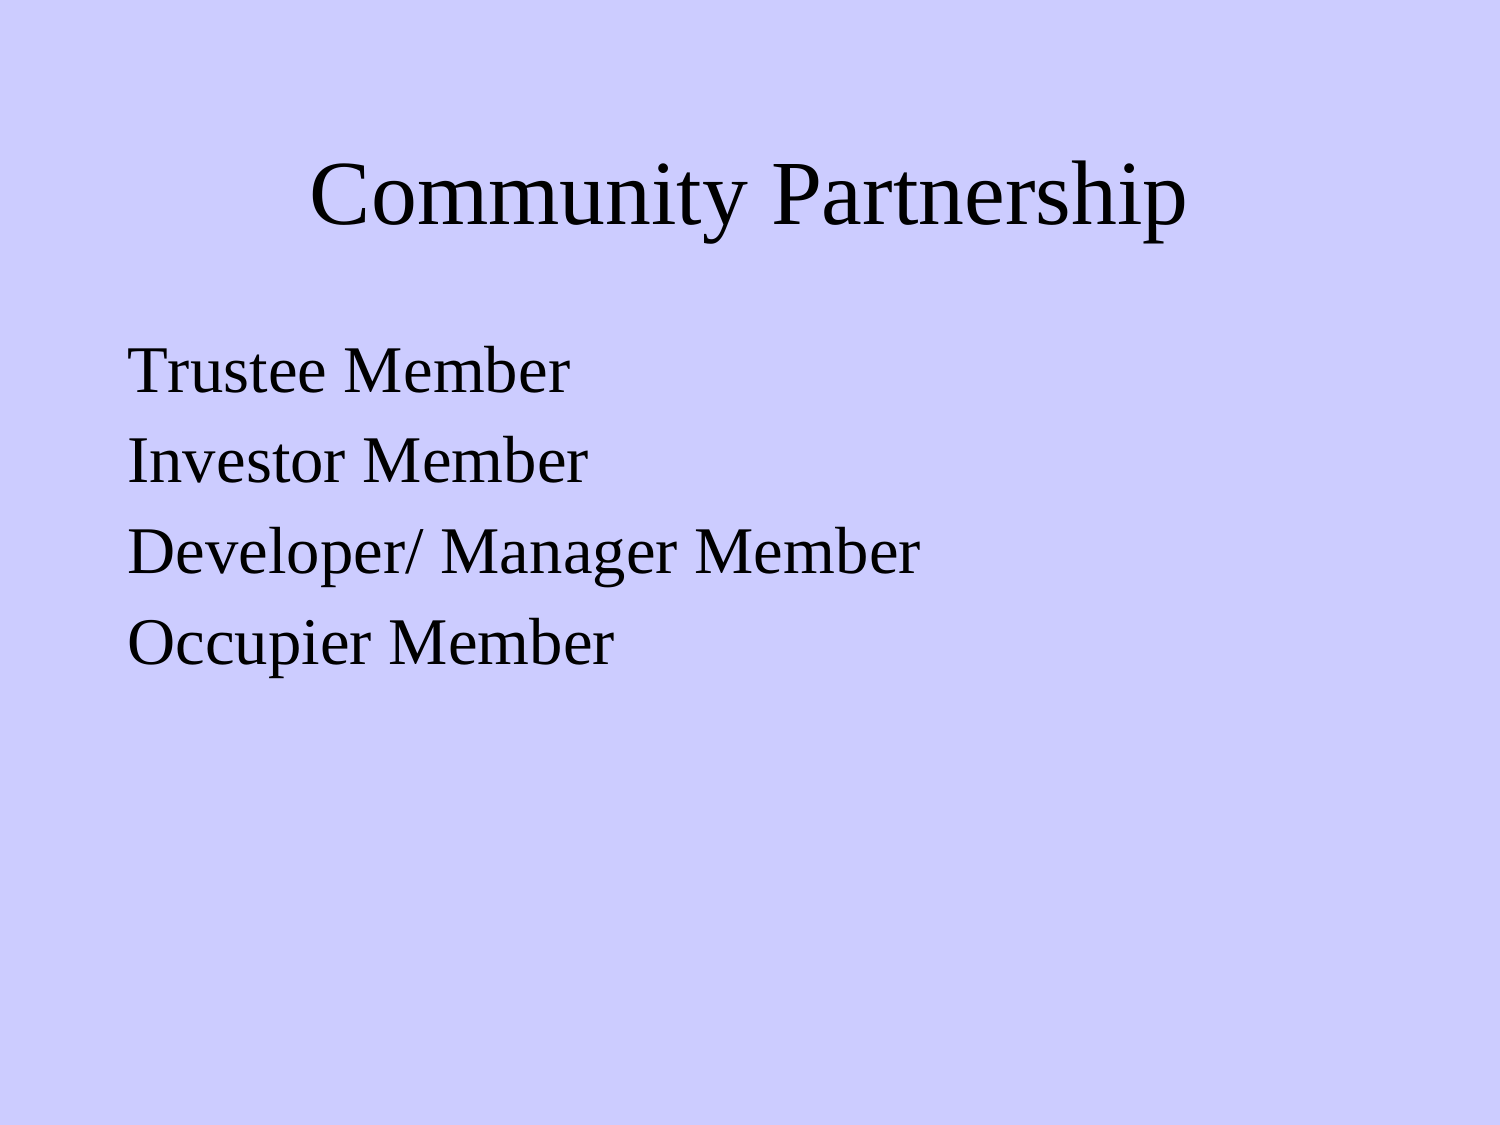

# Community Partnership
Trustee Member
Investor Member
Developer/ Manager Member
Occupier Member